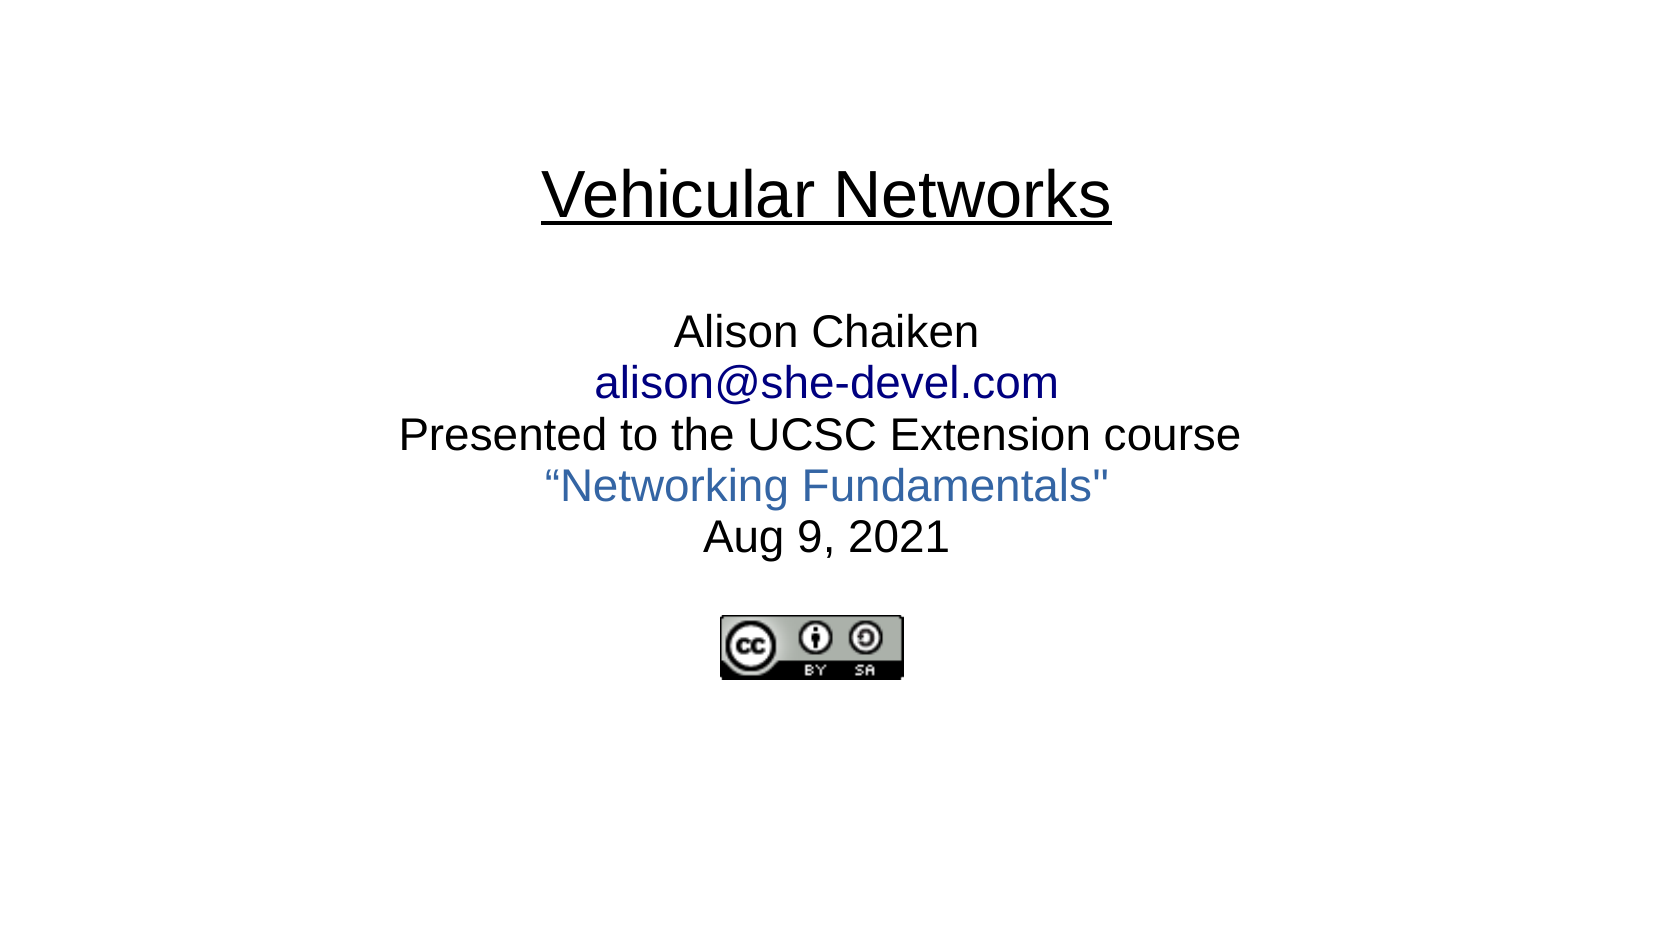

# Vehicular Networks
Alison Chaiken
alison@she-devel.com
Presented to the UCSC Extension course
“Networking Fundamentals"
Aug 9, 2021